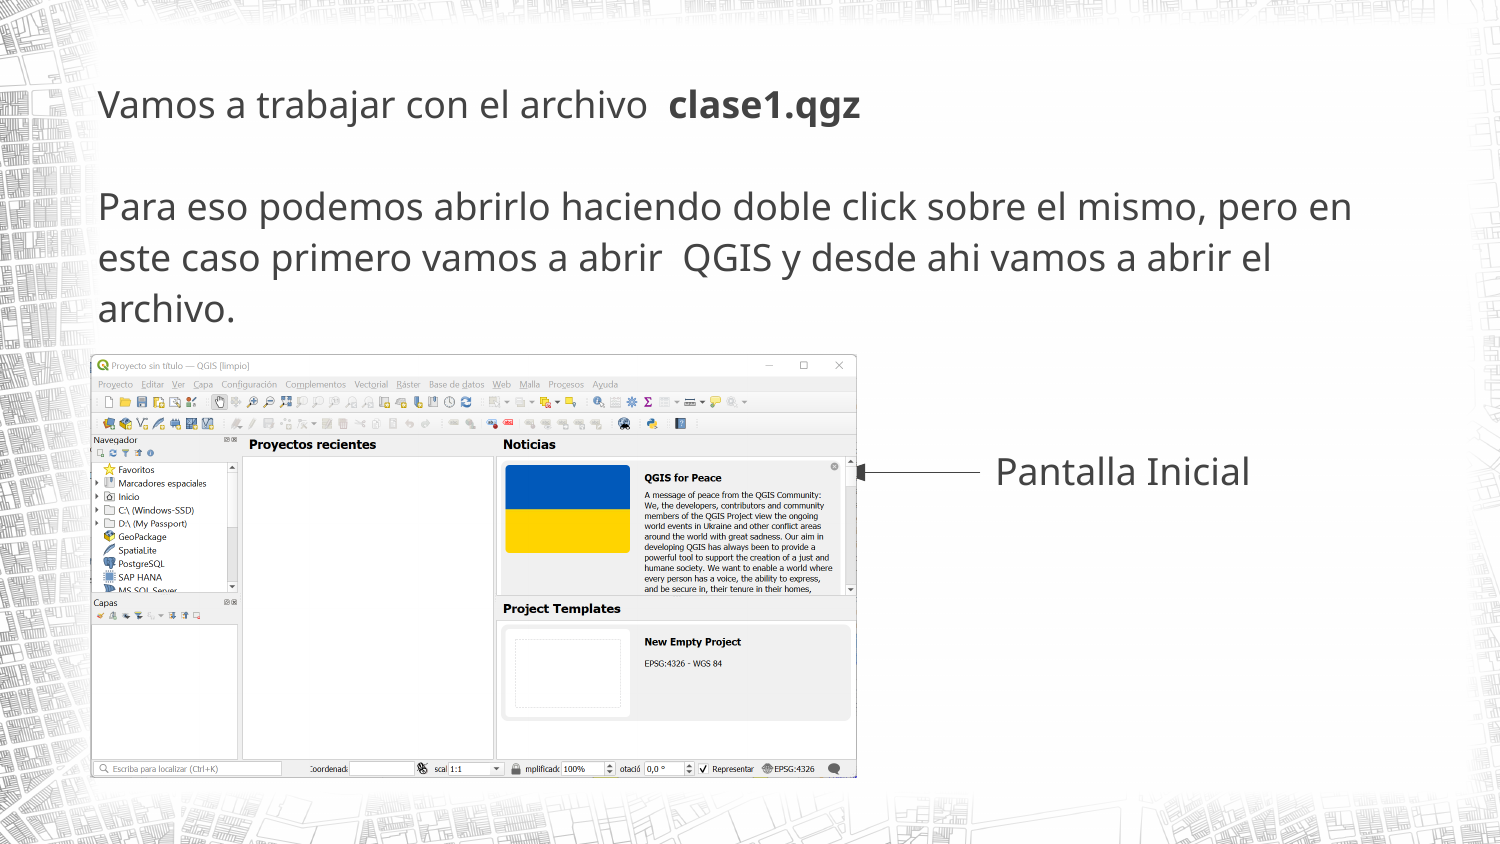

Vamos a trabajar con el archivo clase1.qgz
Para eso podemos abrirlo haciendo doble click sobre el mismo, pero en este caso primero vamos a abrir QGIS y desde ahi vamos a abrir el archivo.
Pantalla Inicial